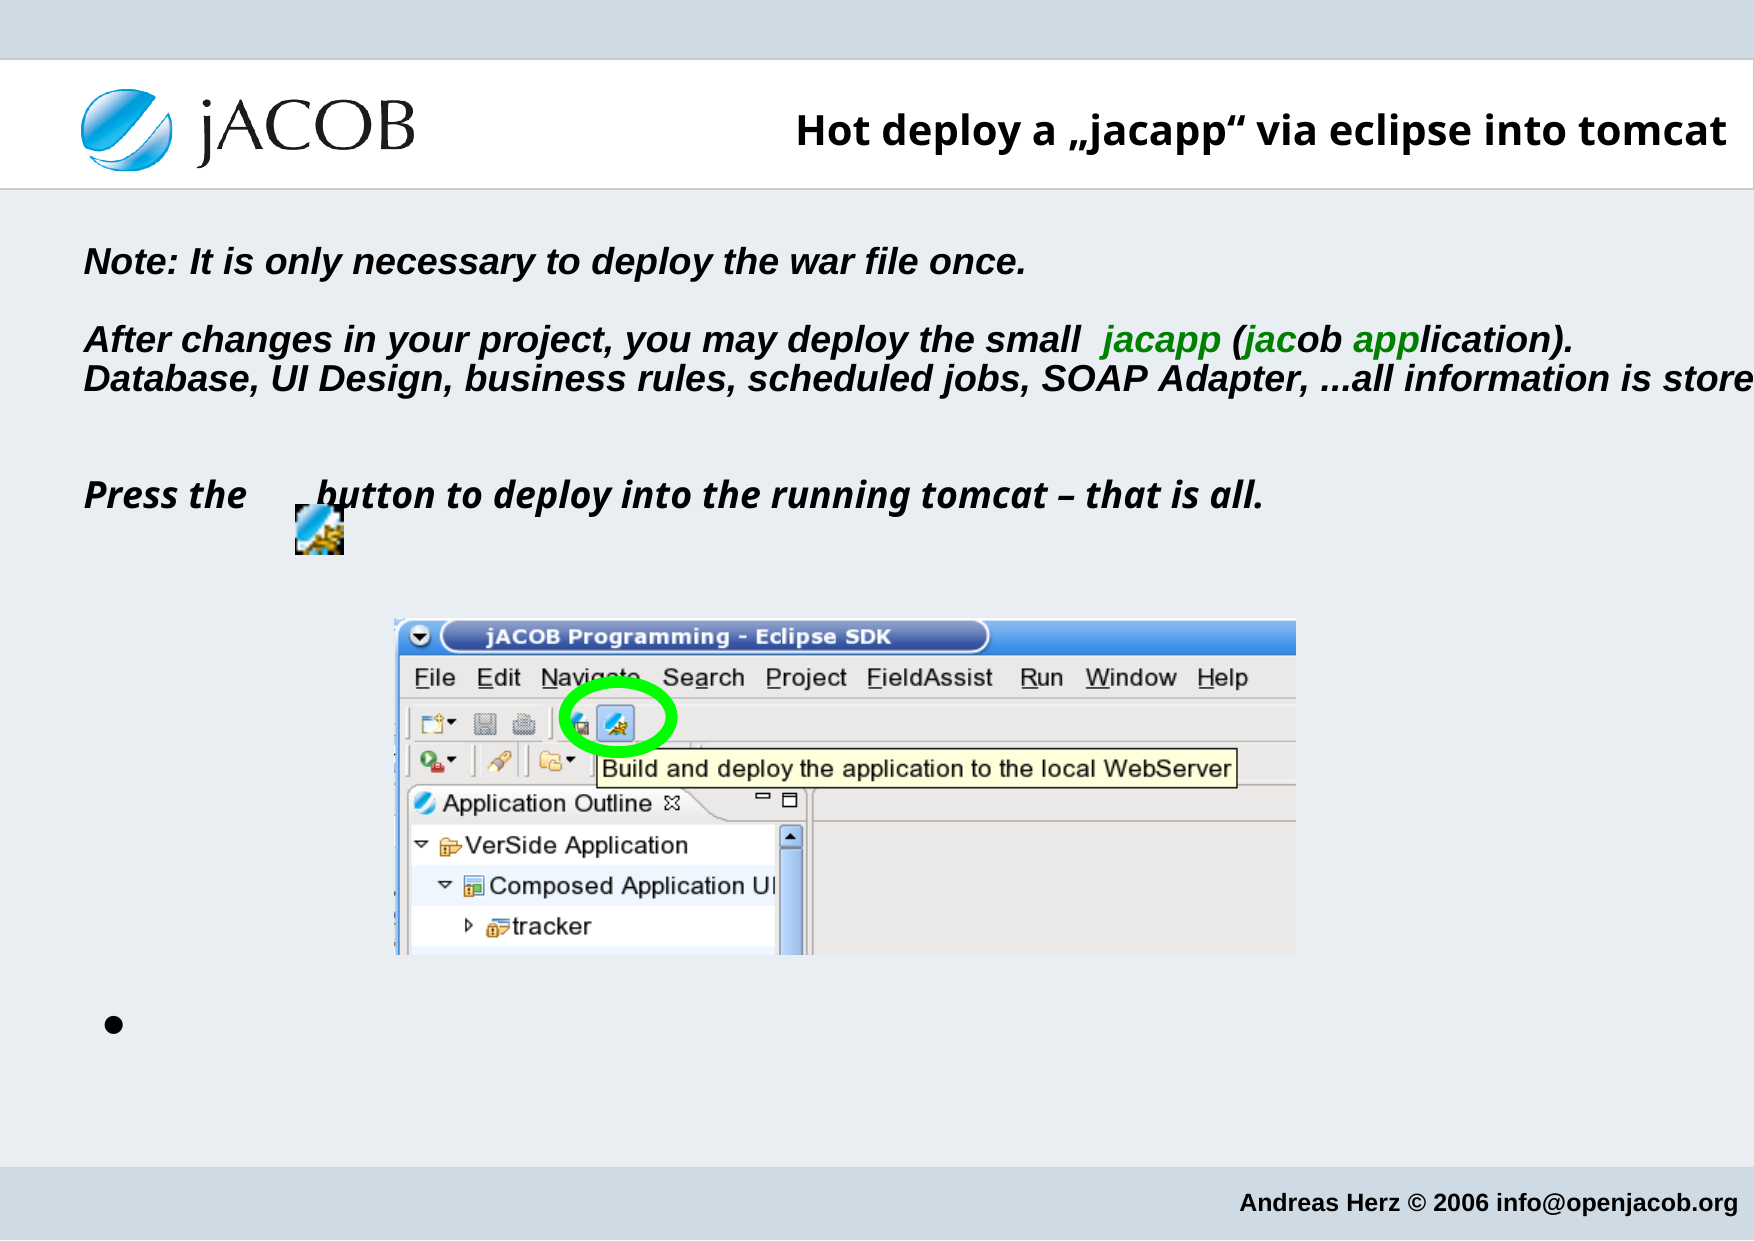

# Hot deploy a „jacapp“ via eclipse into tomcat
Note: It is only necessary to deploy the war file once.
After changes in your project, you may deploy the small jacapp (jacob application).
Database, UI Design, business rules, scheduled jobs, SOAP Adapter, ...all information is stored in this file.
Press the button to deploy into the running tomcat – that is all.
Andreas Herz © 2006 info@openjacob.org